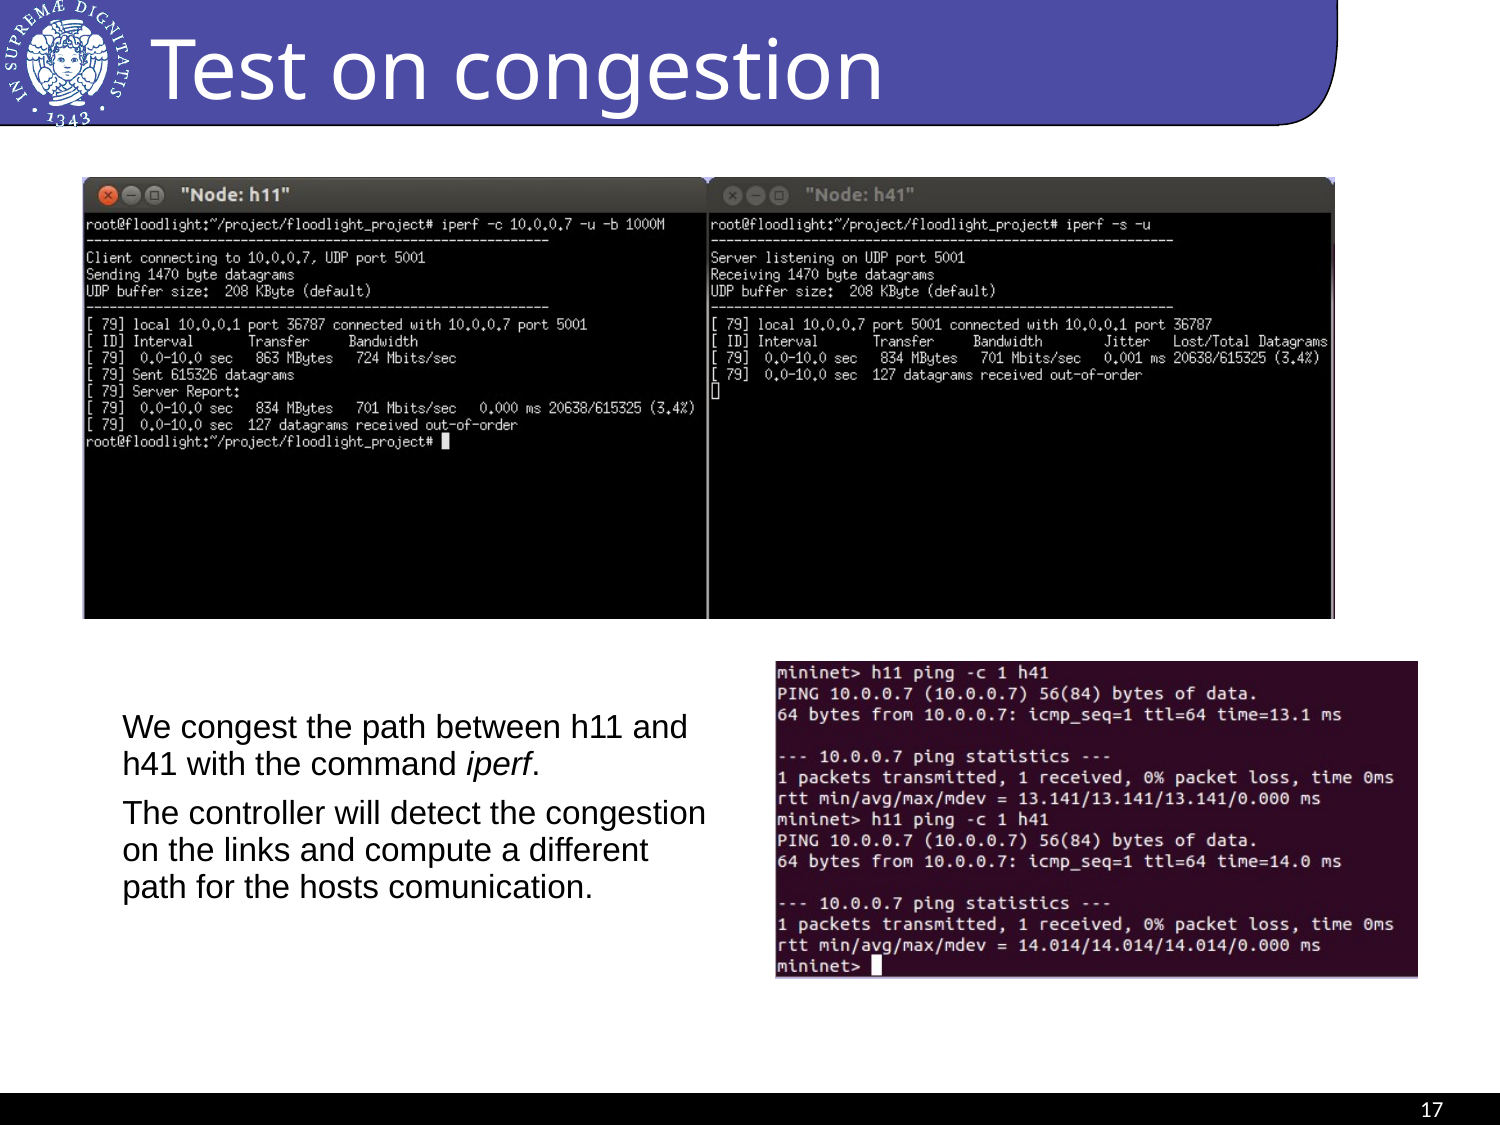

Test on congestion
# We congest the path between h11 and h41 with the command iperf.
The controller will detect the congestion on the links and compute a different path for the hosts comunication.